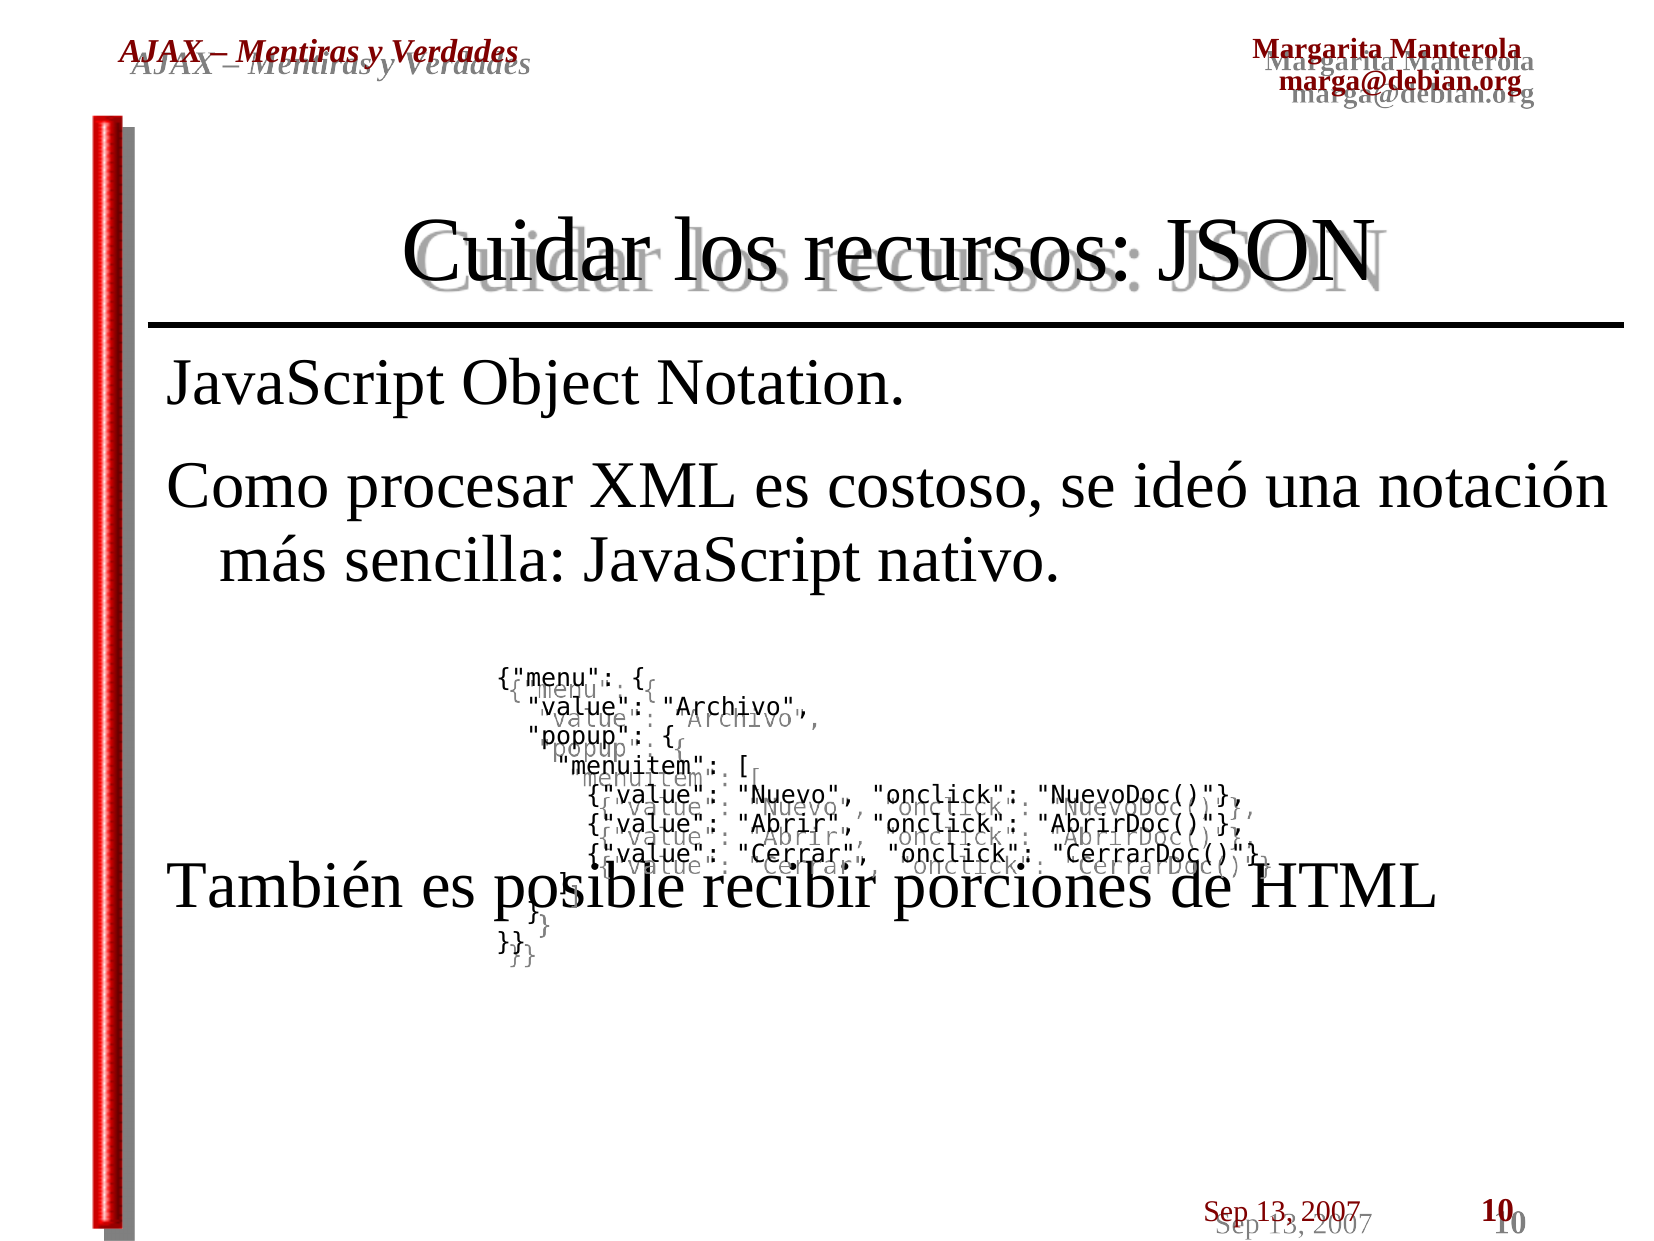

# Cuidar los recursos: JSON
JavaScript Object Notation.
Como procesar XML es costoso, se ideó una notación más sencilla: JavaScript nativo.
También es posible recibir porciones de HTML
{"menu": {
 "value": "Archivo",
 "popup": {
 "menuitem": [
 {"value": "Nuevo", "onclick": "NuevoDoc()"},
 {"value": "Abrir", "onclick": "AbrirDoc()"},
 {"value": "Cerrar", "onclick": "CerrarDoc()"}
 ]
 }
}}